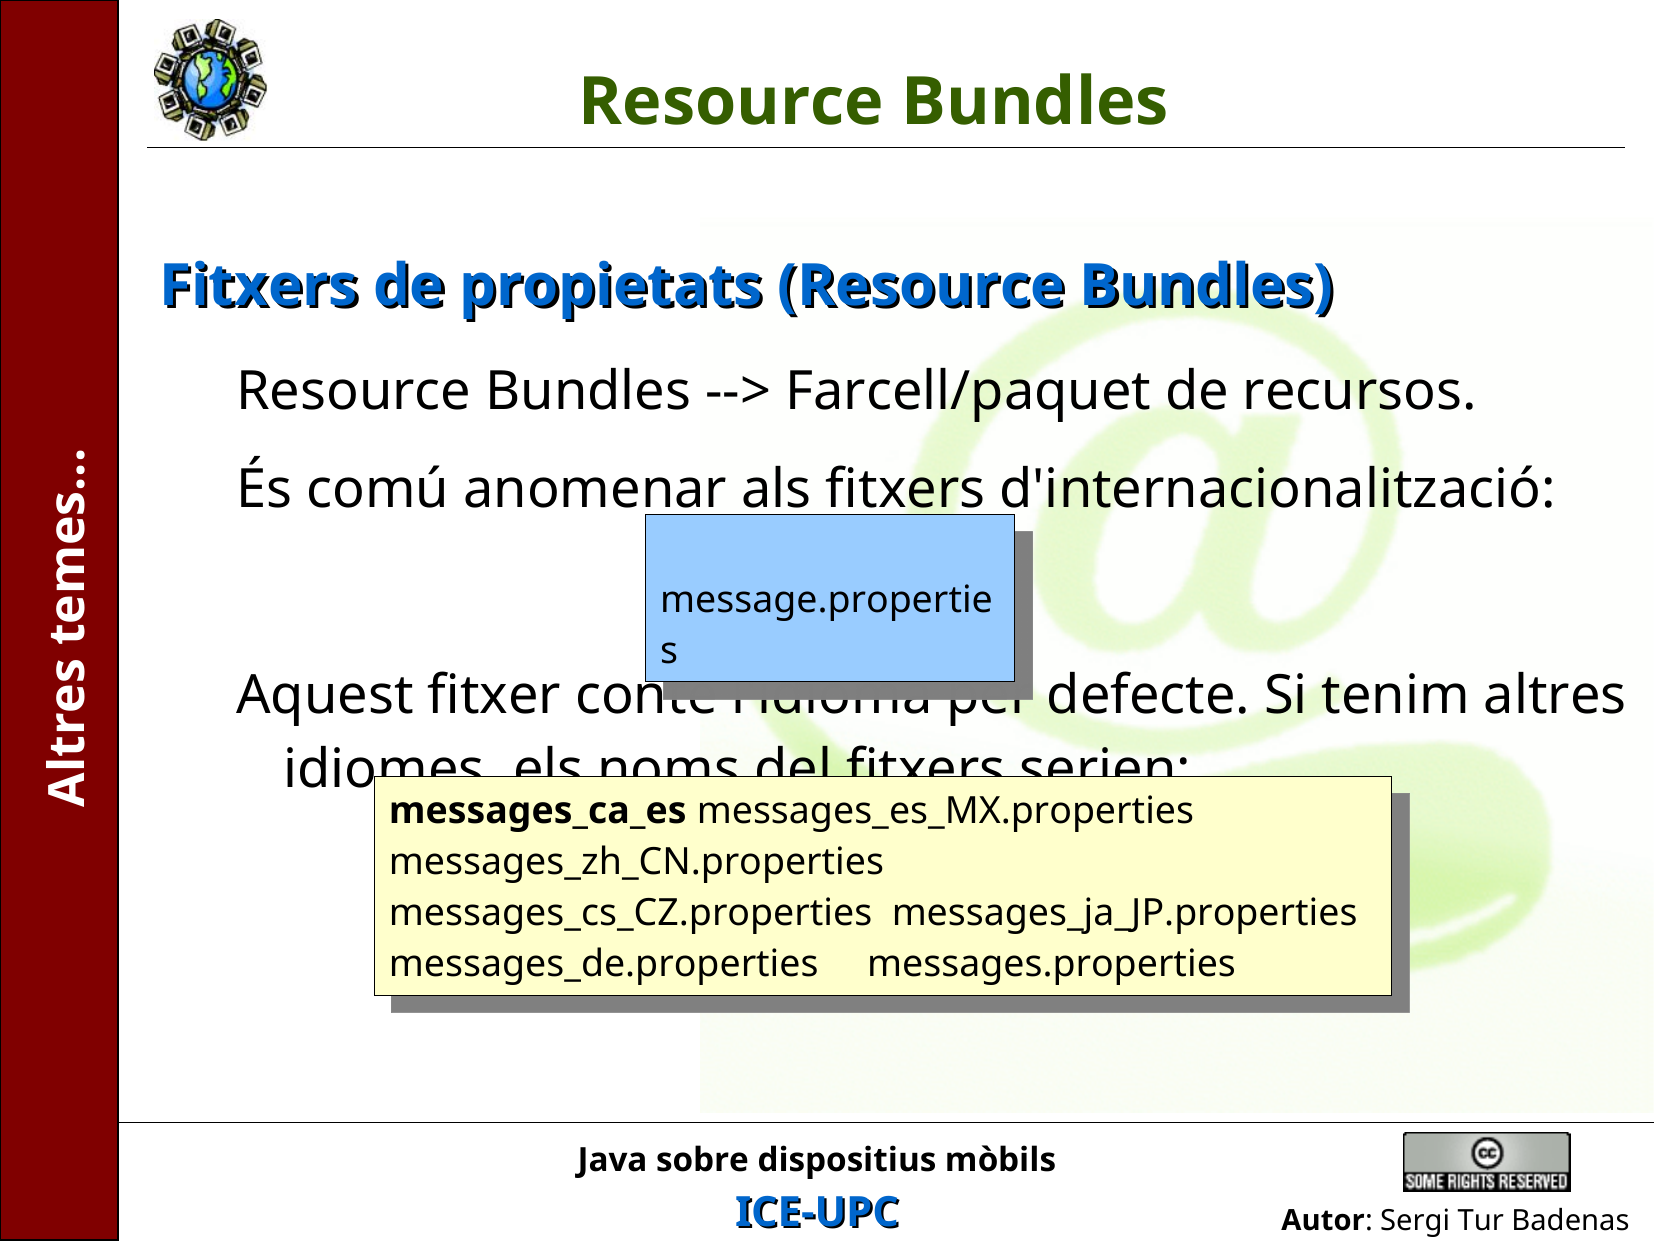

# Resource Bundles
Fitxers de propietats (Resource Bundles)
Resource Bundles --> Farcell/paquet de recursos.
És comú anomenar als fitxers d'internacionalització:
Aquest fitxer conté l'idioma per defecte. Si tenim altres idiomes, els noms del fitxers serien:
 message.properties
messages_ca_es messages_es_MX.properties messages_zh_CN.properties messages_cs_CZ.properties messages_ja_JP.properties messages_de.properties messages.properties